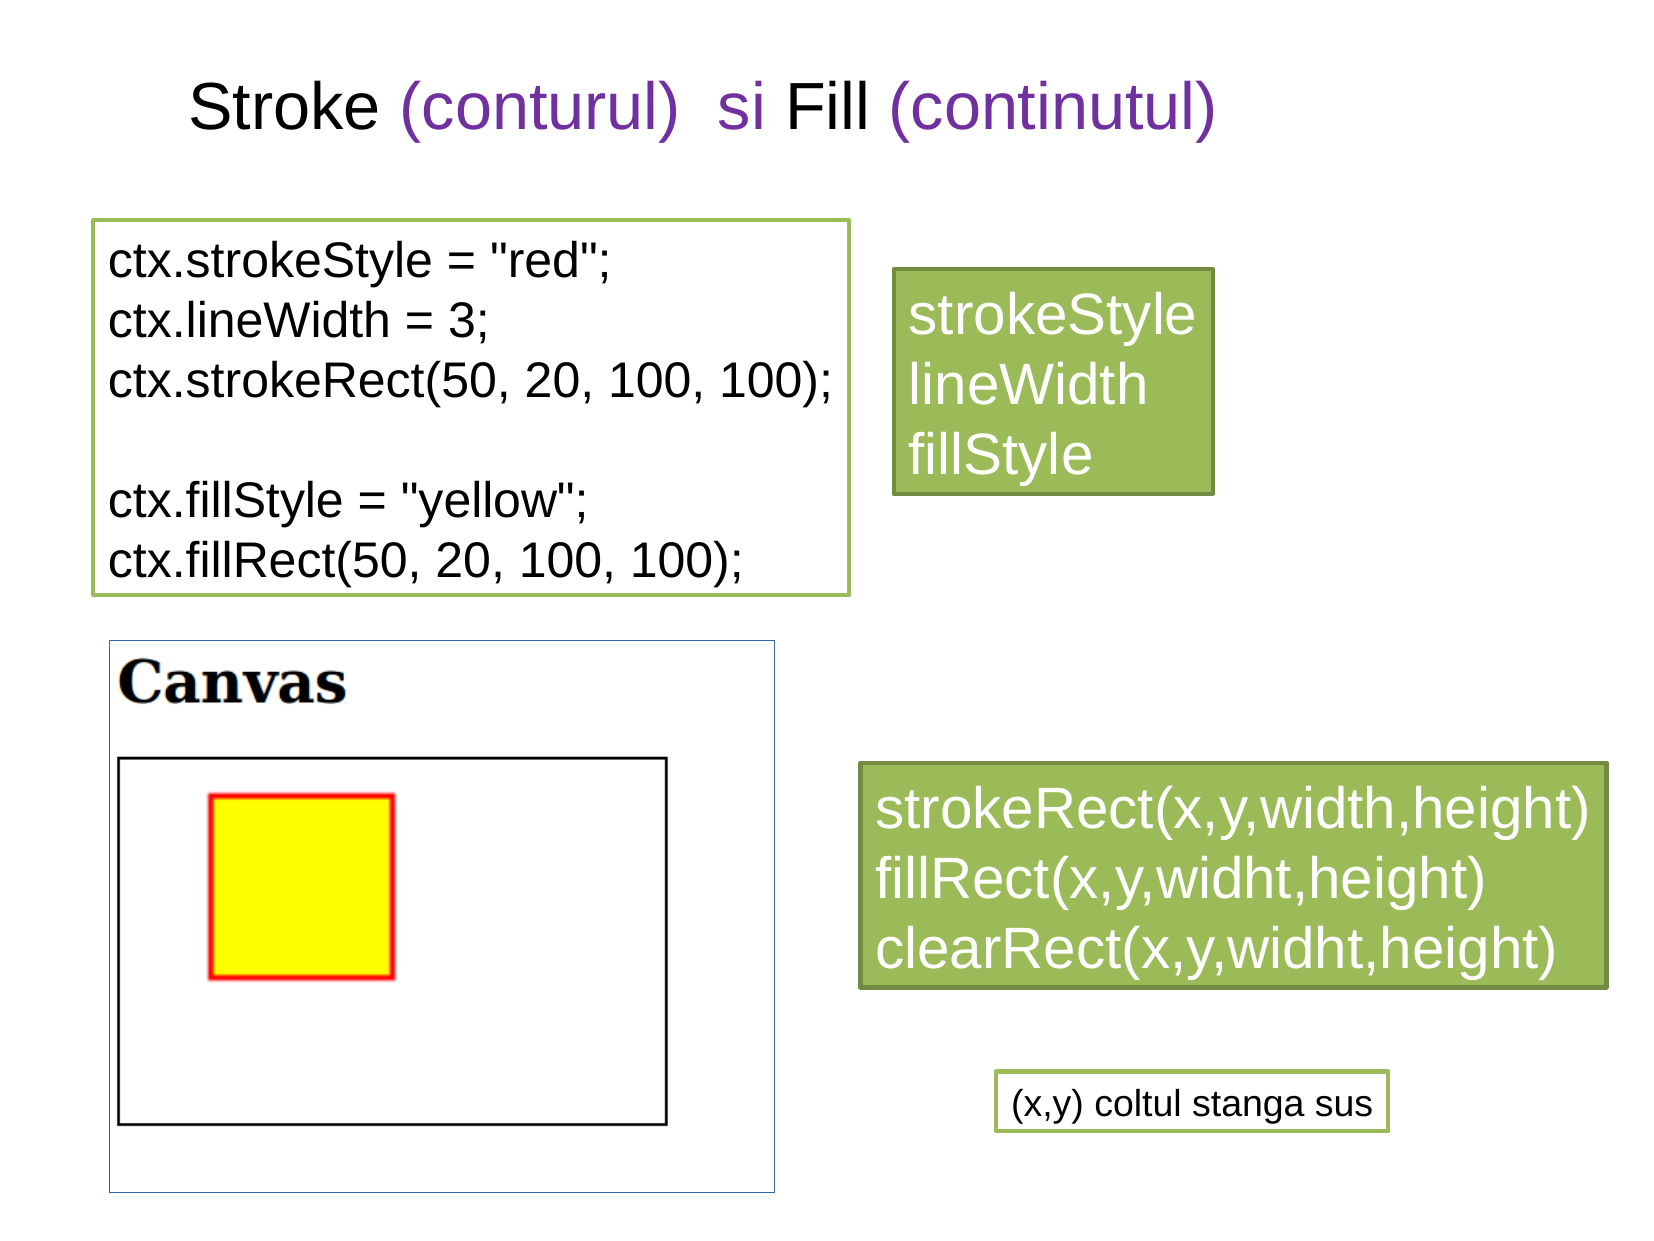

Stroke (conturul) si Fill (continutul)
ctx.strokeStyle = "red";
ctx.lineWidth = 3;
ctx.strokeRect(50, 20, 100, 100);
ctx.fillStyle = "yellow";
ctx.fillRect(50, 20, 100, 100);
strokeStyle
lineWidth
fillStyle
strokeRect(x,y,width,height)
fillRect(x,y,widht,height)
clearRect(x,y,widht,height)
(x,y) coltul stanga sus